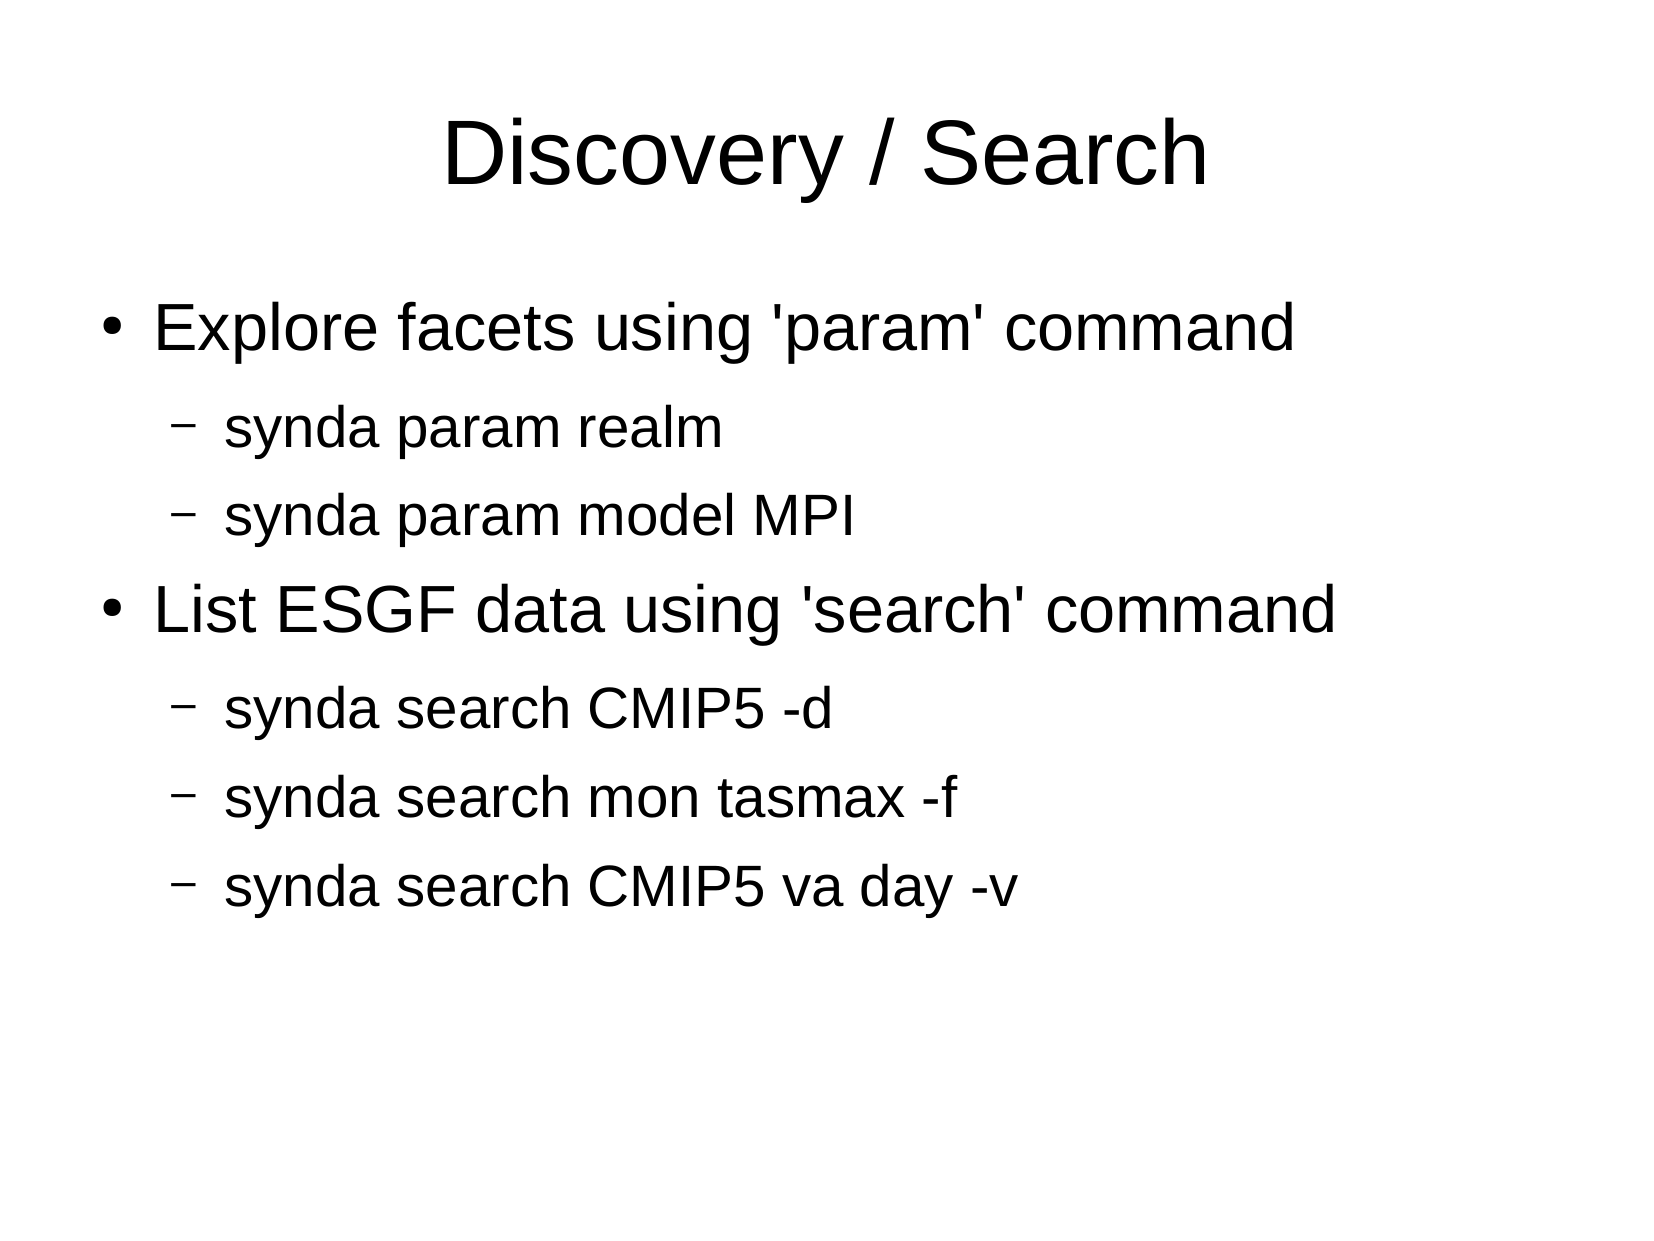

# Discovery / Search
Explore facets using 'param' command
synda param realm
synda param model MPI
List ESGF data using 'search' command
synda search CMIP5 -d
synda search mon tasmax -f
synda search CMIP5 va day -v